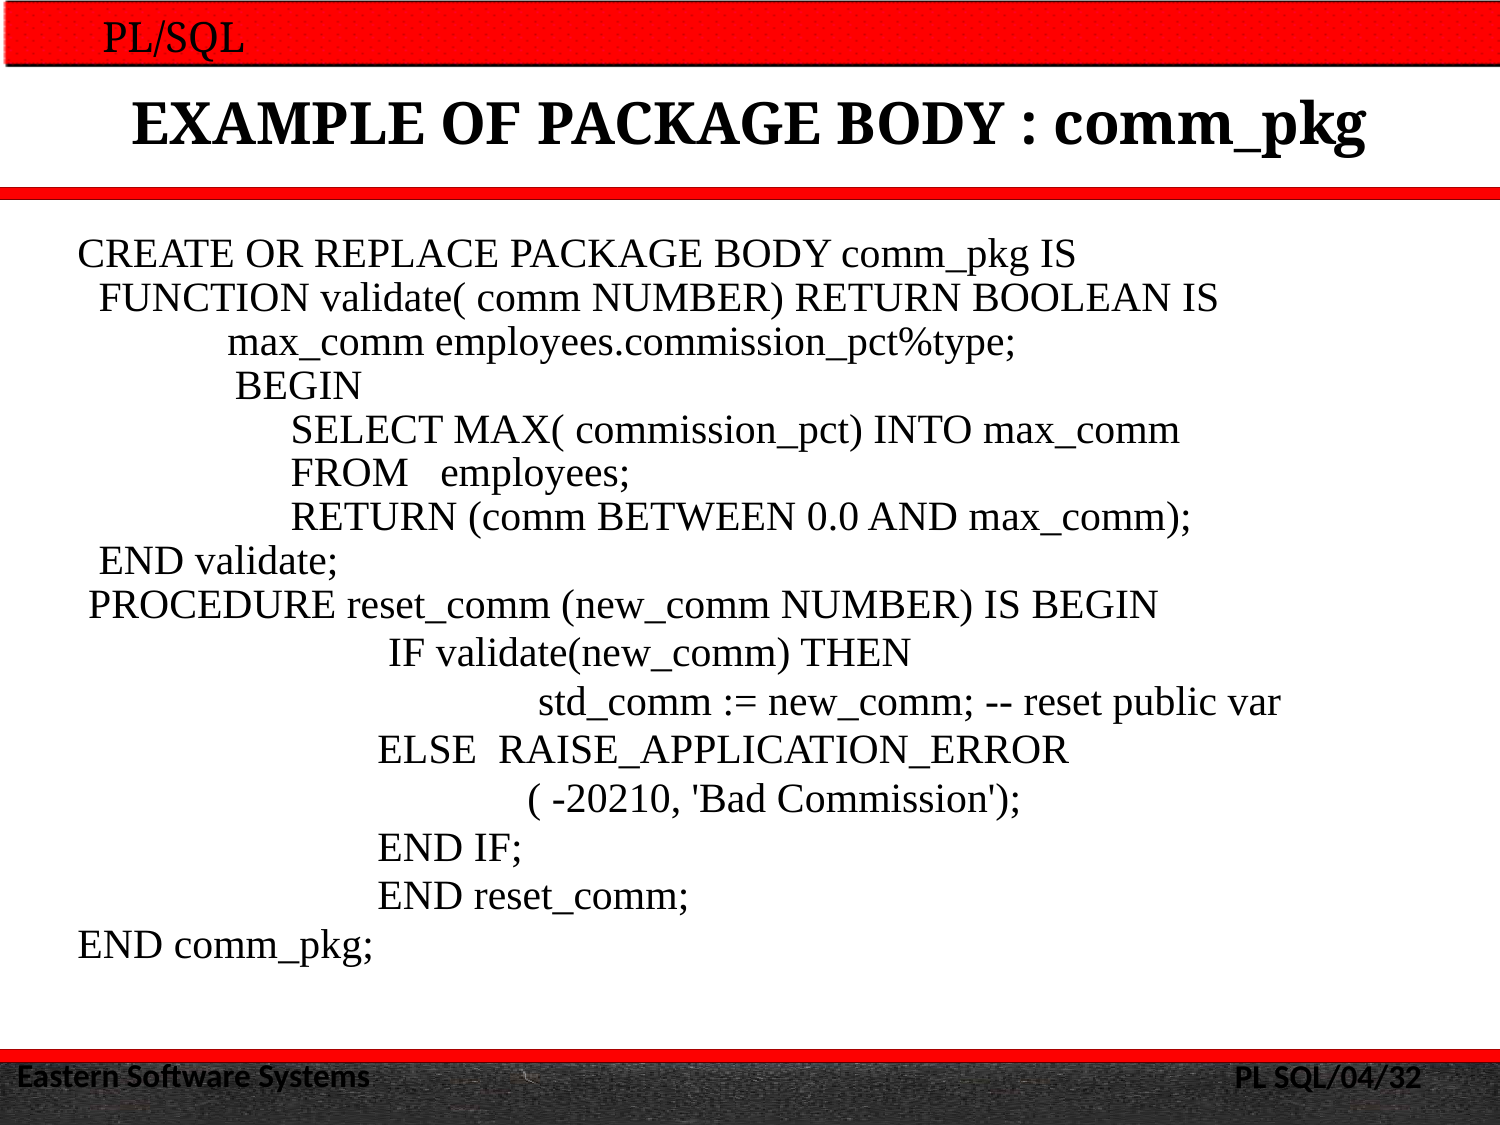

PL/SQL
EXAMPLE OF PACKAGE BODY : comm_pkg
CREATE OR REPLACE PACKAGE BODY comm_pkg IS
 FUNCTION validate( comm NUMBER) RETURN BOOLEAN IS
 	max_comm employees.commission_pct%type;
 BEGIN
 	 SELECT MAX( commission_pct) INTO max_comm
 	 FROM employees;
 	 RETURN (comm BETWEEN 0.0 AND max_comm);
 END validate;
 PROCEDURE reset_comm (new_comm NUMBER) IS BEGIN
 		 IF validate(new_comm) THEN
 			 std_comm := new_comm; -- reset public var
 		ELSE RAISE_APPLICATION_ERROR
 			( -20210, 'Bad Commission');
 		END IF;
		END reset_comm;
END comm_pkg;
Eastern Software Systems
				 PL SQL/04/32